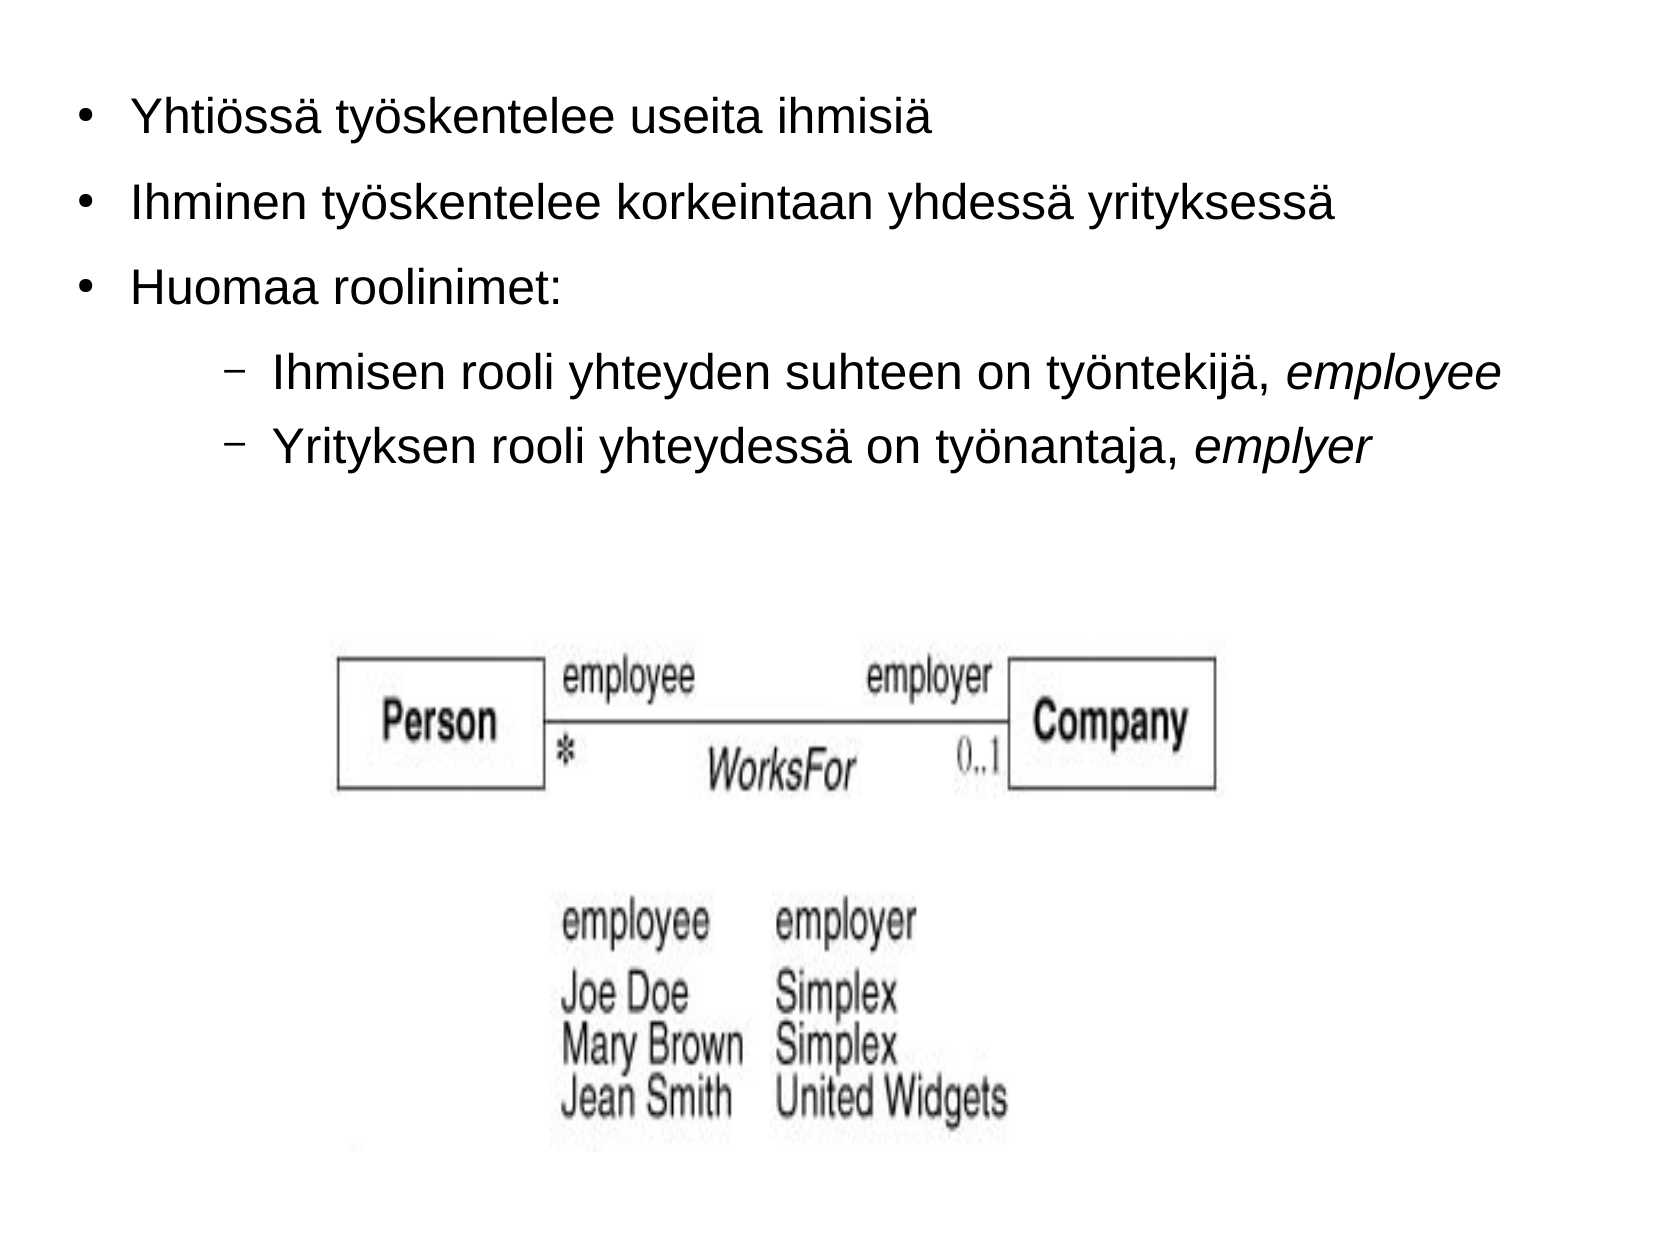

#
Yhtiössä työskentelee useita ihmisiä
Ihminen työskentelee korkeintaan yhdessä yrityksessä
Huomaa roolinimet:
Ihmisen rooli yhteyden suhteen on työntekijä, employee
Yrityksen rooli yhteydessä on työnantaja, emplyer